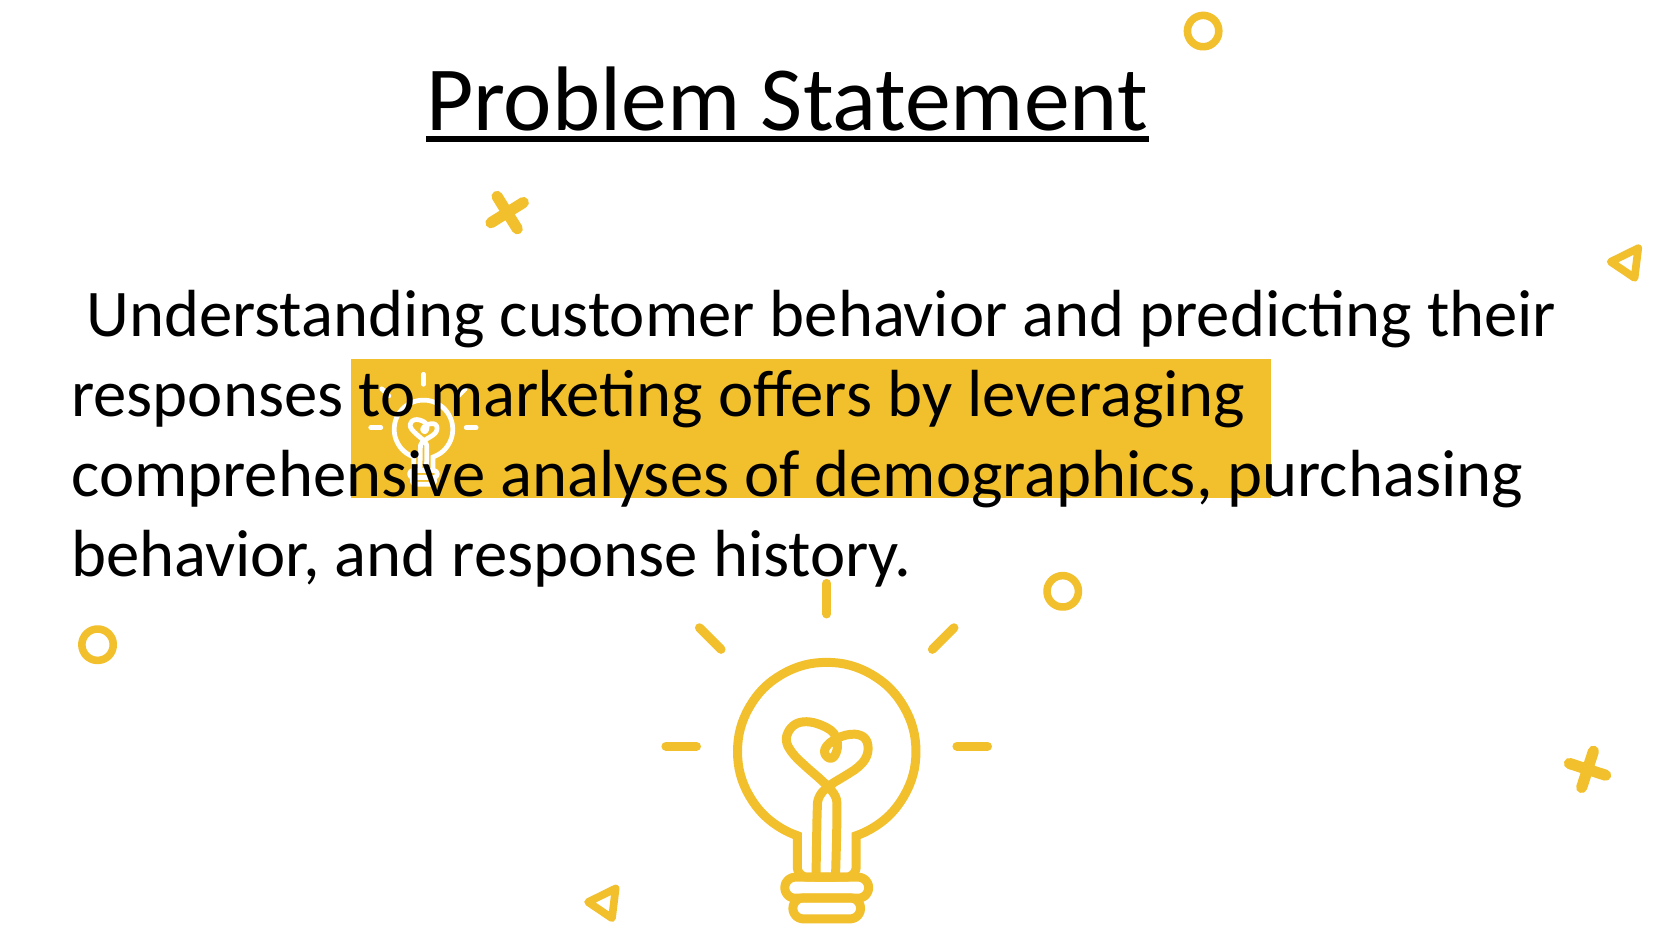

# Problem Statement
 Understanding customer behavior and predicting their responses to marketing offers by leveraging comprehensive analyses of demographics, purchasing behavior, and response history.